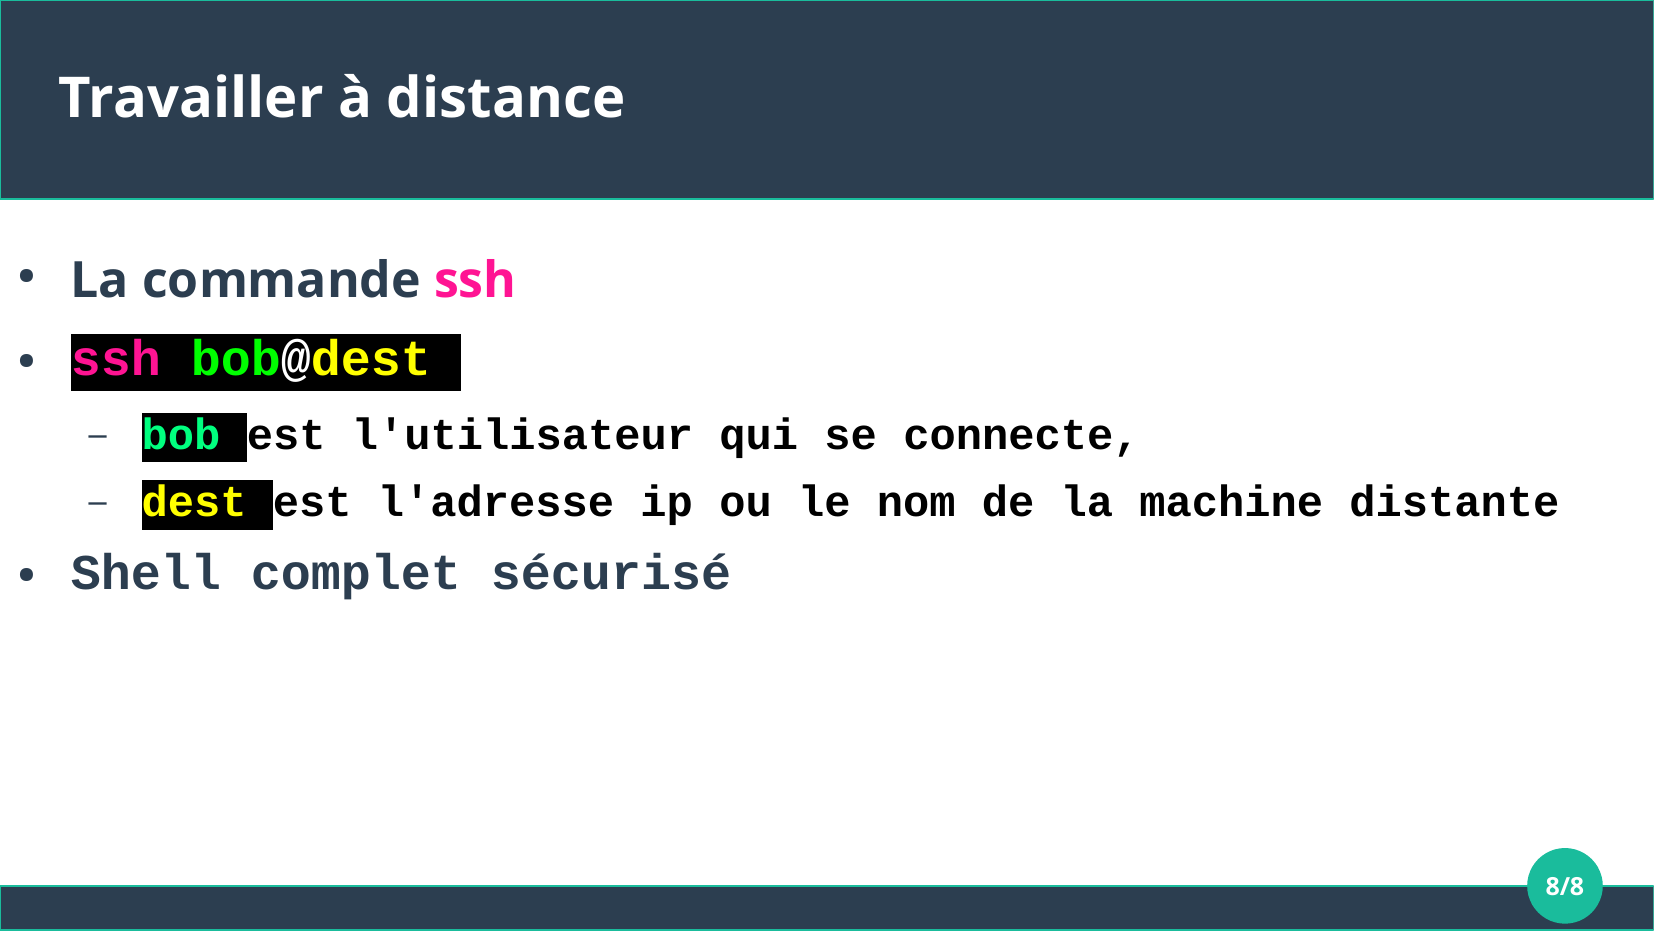

# Travailler à distance
La commande ssh
ssh bob@dest
bob est l'utilisateur qui se connecte,
dest est l'adresse ip ou le nom de la machine distante
Shell complet sécurisé
8